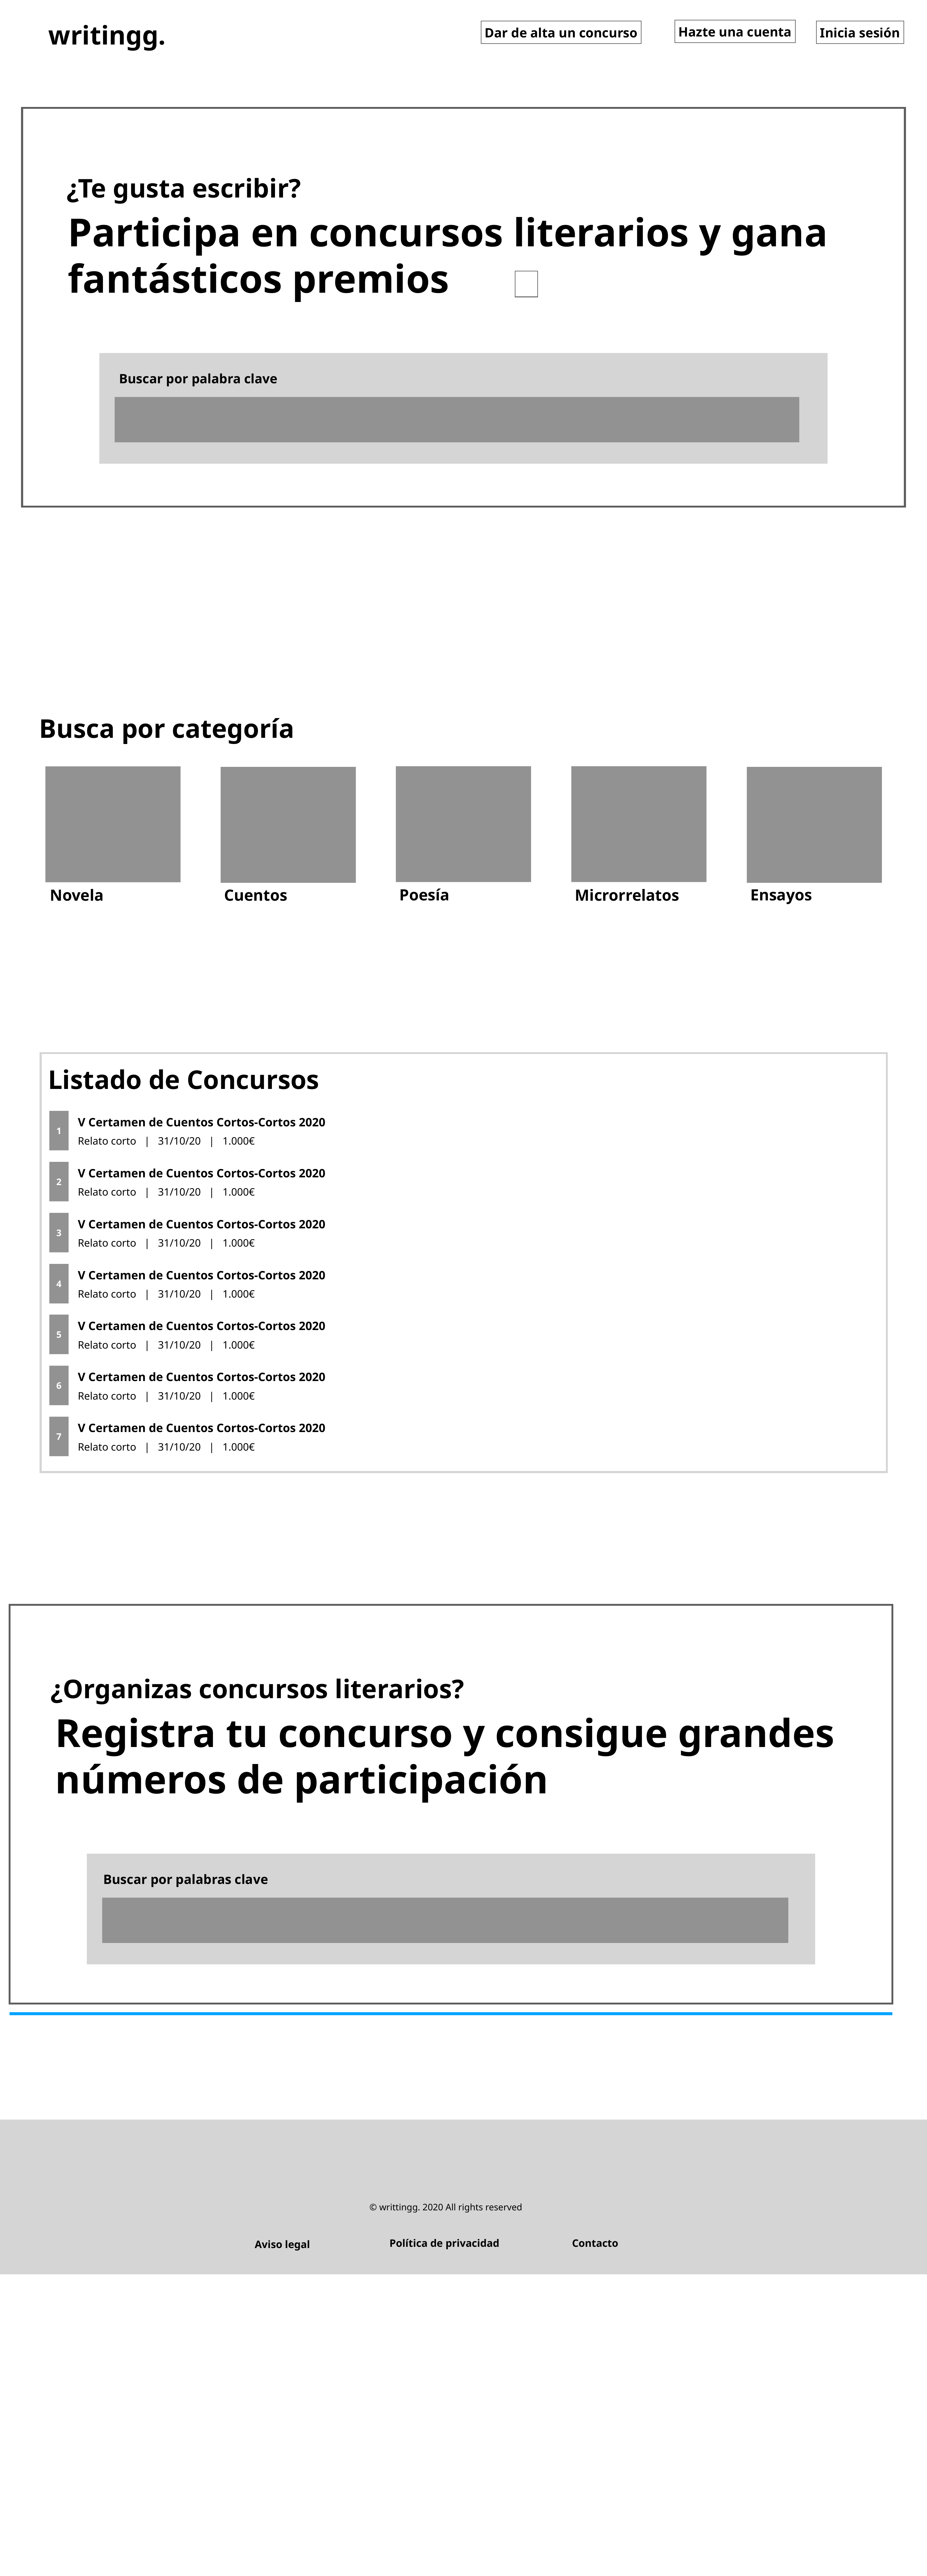

writingg.
Hazte una cuenta
Dar de alta un concurso
Inicia sesión
¿Te gusta escribir?
Participa en concursos literarios y gana fantásticos premios
Buscar por palabra clave
Busca por categoría
Poesía
Ensayos
Cuentos
Novela
Microrrelatos
Listado de Concursos
1
V Certamen de Cuentos Cortos-Cortos 2020
Relato corto | 31/10/20 | 1.000€
2
V Certamen de Cuentos Cortos-Cortos 2020
Relato corto | 31/10/20 | 1.000€
3
V Certamen de Cuentos Cortos-Cortos 2020
Relato corto | 31/10/20 | 1.000€
4
V Certamen de Cuentos Cortos-Cortos 2020
Relato corto | 31/10/20 | 1.000€
5
V Certamen de Cuentos Cortos-Cortos 2020
Relato corto | 31/10/20 | 1.000€
6
V Certamen de Cuentos Cortos-Cortos 2020
Relato corto | 31/10/20 | 1.000€
7
V Certamen de Cuentos Cortos-Cortos 2020
Relato corto | 31/10/20 | 1.000€
¿Organizas concursos literarios?
Registra tu concurso y consigue grandes números de participación
Buscar por palabras clave
© writtingg. 2020 All rights reserved
Política de privacidad
Contacto
Aviso legal